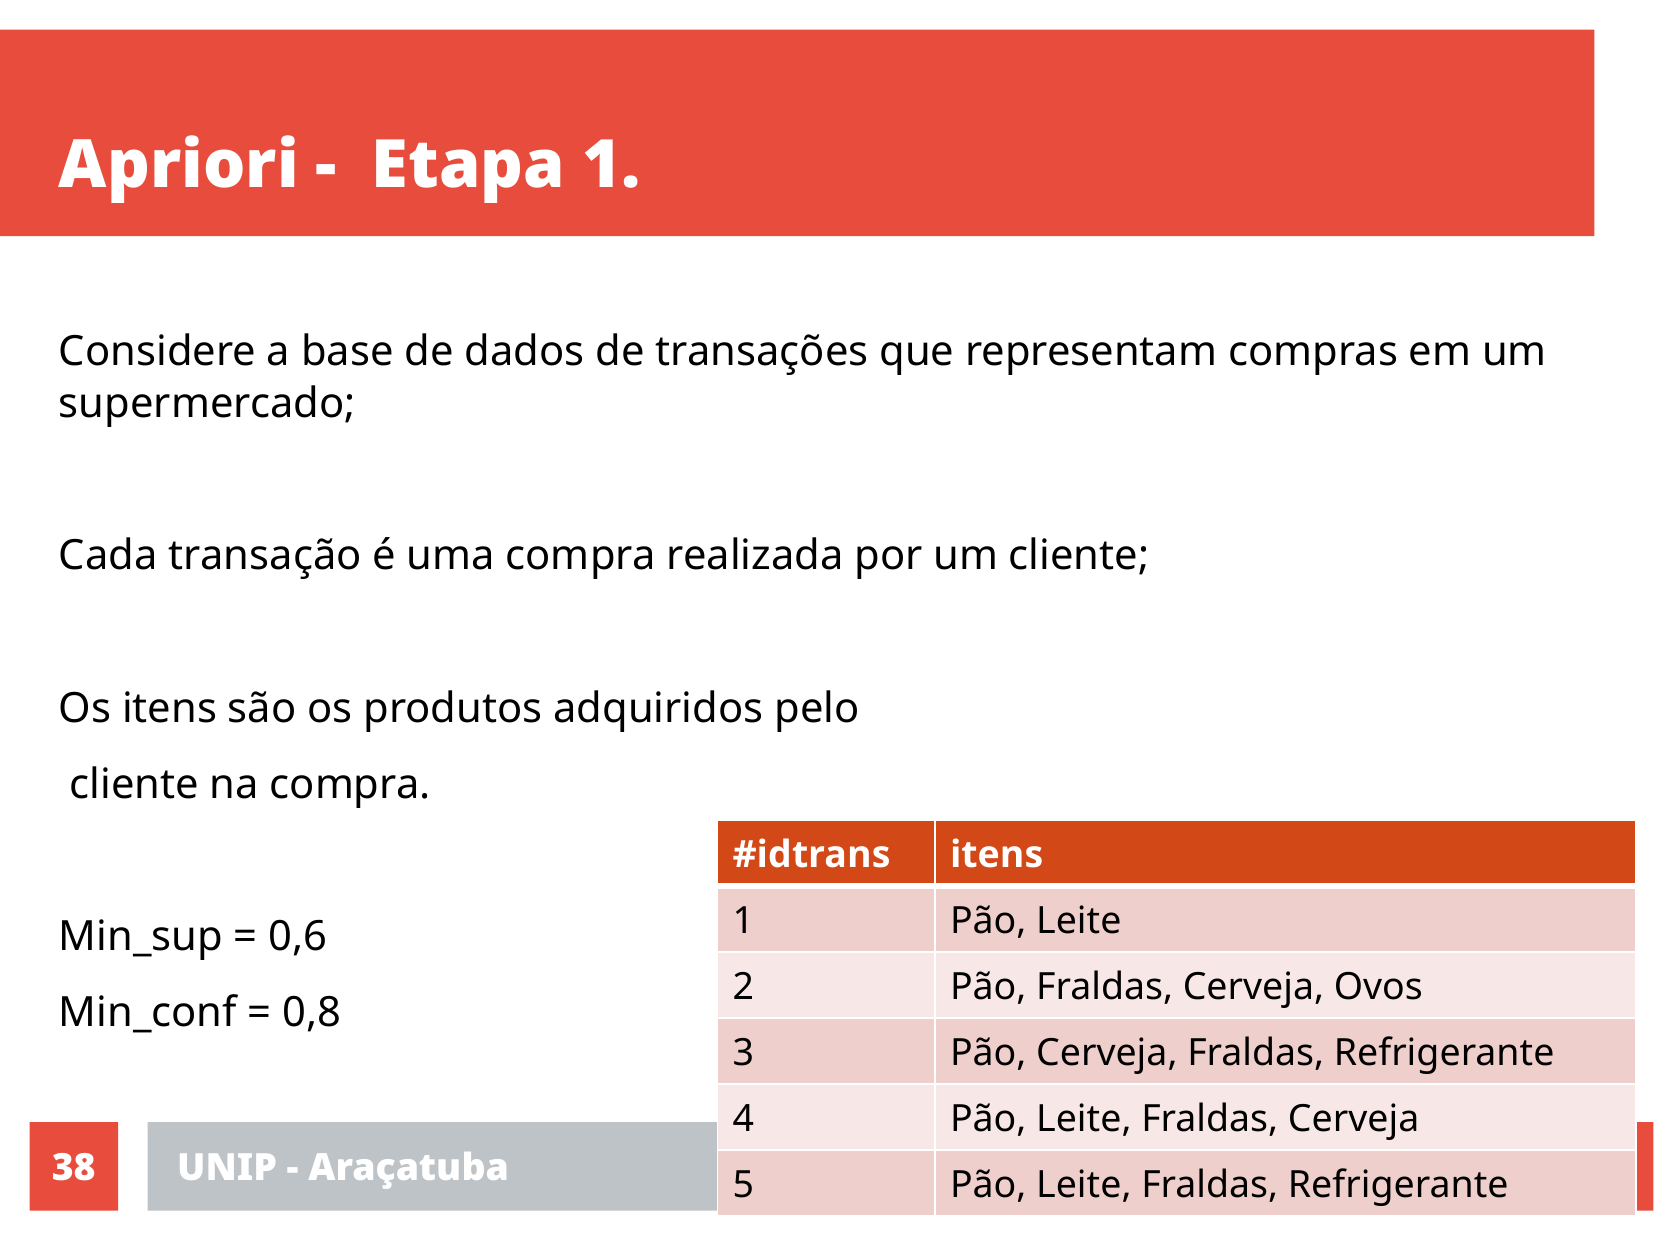

# Apriori - Etapa 1.
Considere a base de dados de transações que representam compras em um supermercado;
Cada transação é uma compra realizada por um cliente;
Os itens são os produtos adquiridos pelo
 cliente na compra.
Min_sup = 0,6
Min_conf = 0,8
| #idtrans | itens |
| --- | --- |
| 1 | Pão, Leite |
| 2 | Pão, Fraldas, Cerveja, Ovos |
| 3 | Pão, Cerveja, Fraldas, Refrigerante |
| 4 | Pão, Leite, Fraldas, Cerveja |
| 5 | Pão, Leite, Fraldas, Refrigerante |
38
UNIP - Araçatuba